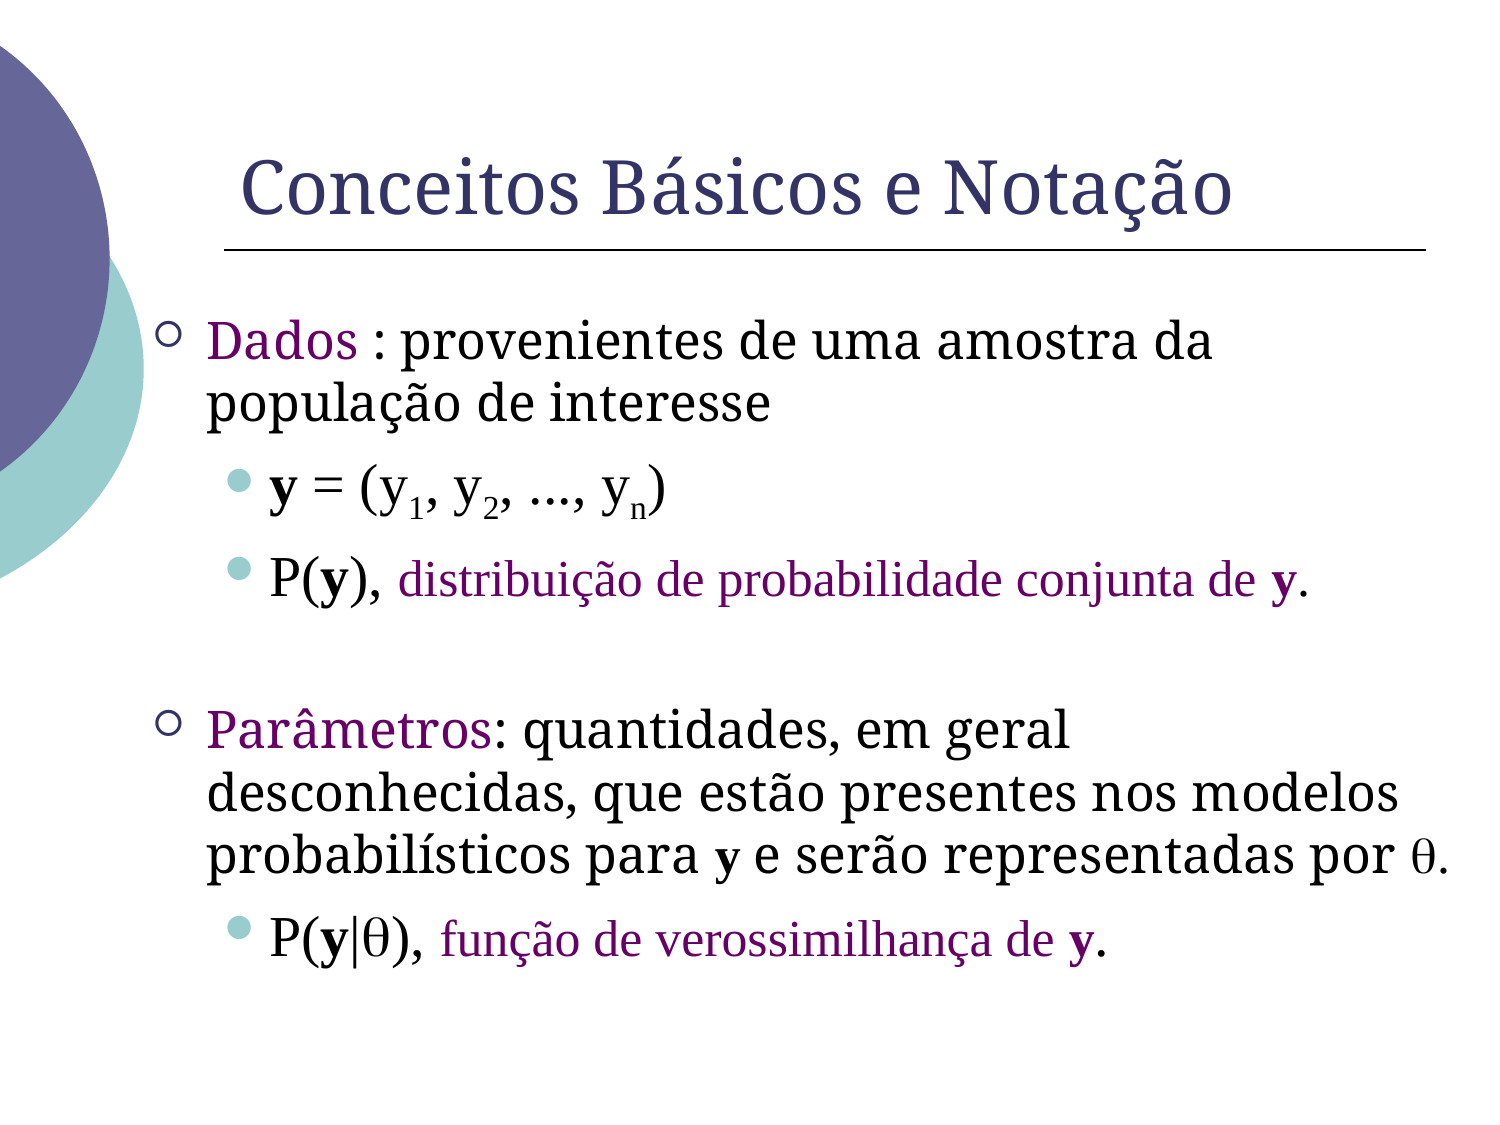

# Conceitos Básicos e Notação
Dados : provenientes de uma amostra da população de interesse
y = (y1, y2, ..., yn)
P(y), distribuição de probabilidade conjunta de y.
Parâmetros: quantidades, em geral desconhecidas, que estão presentes nos modelos probabilísticos para y e serão representadas por .
P(y|), função de verossimilhança de y.